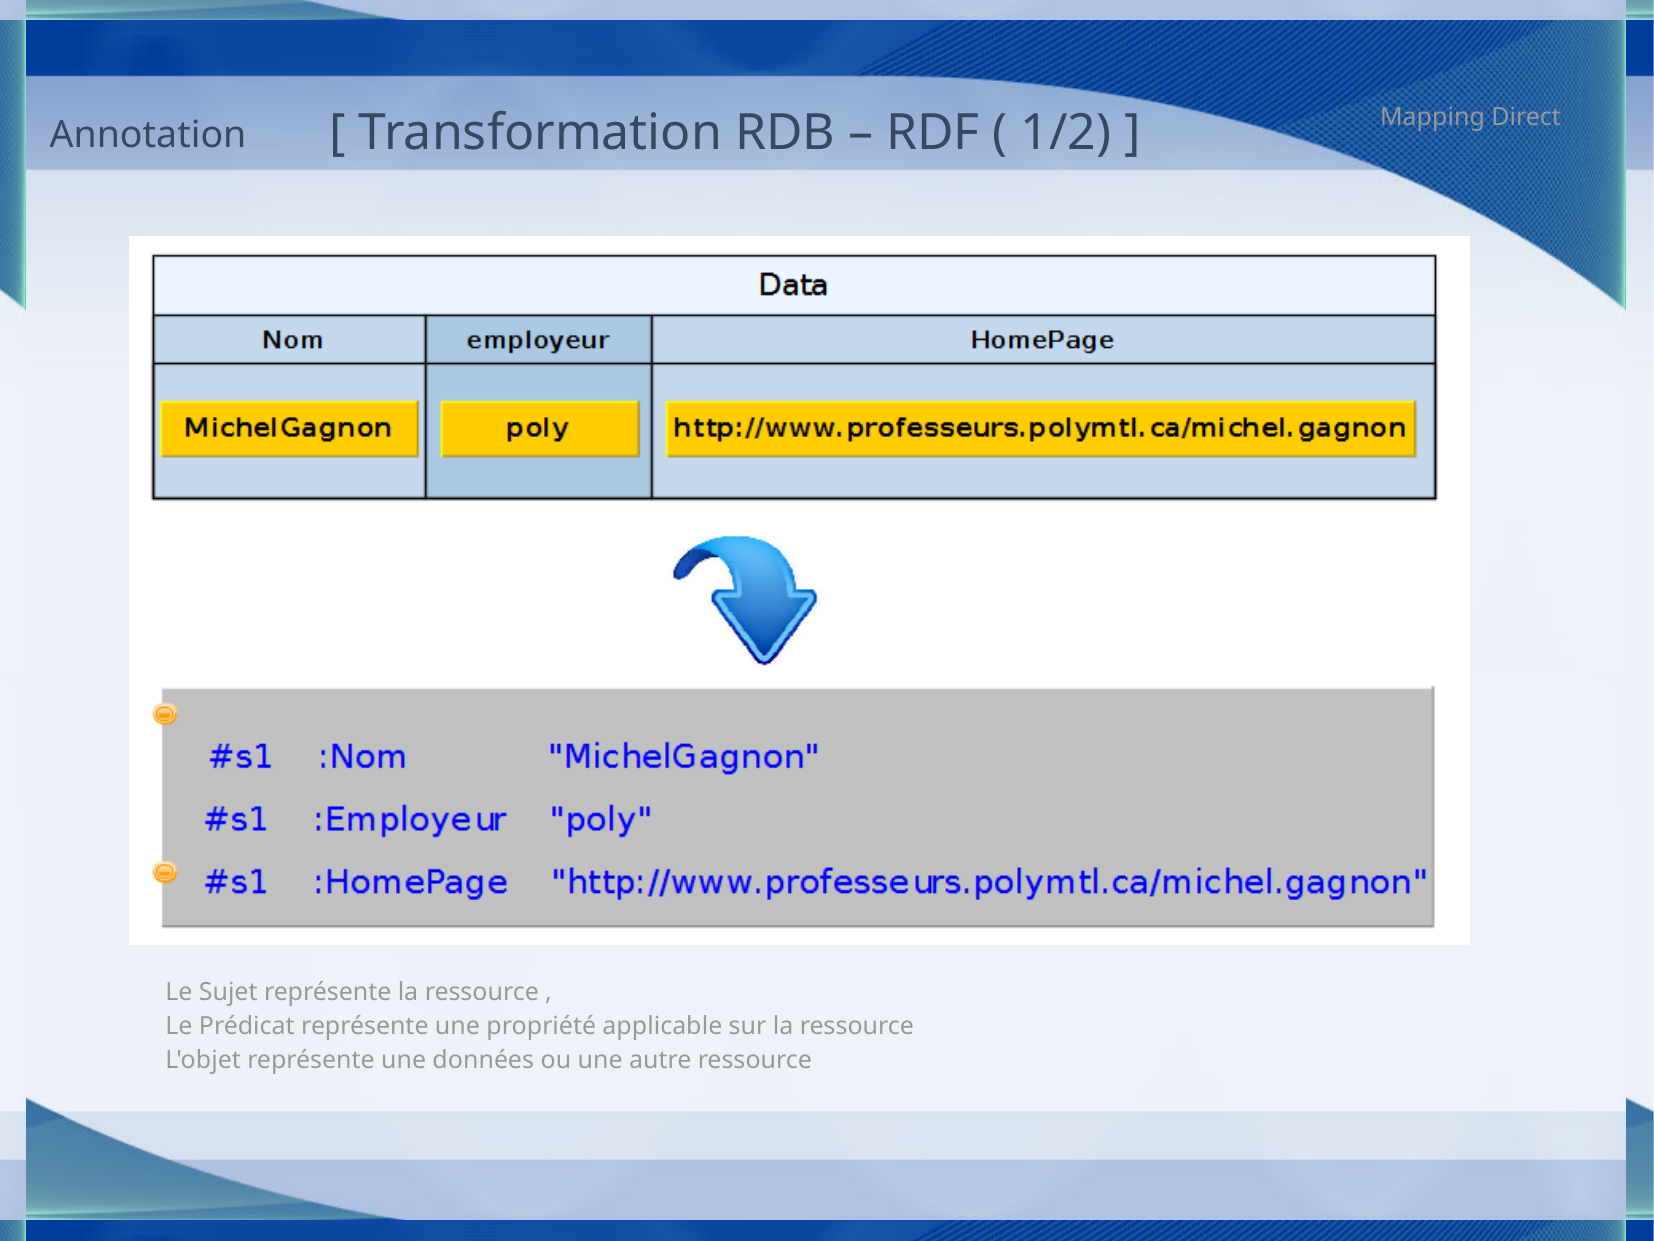

# [ Transformation RDB – RDF ( 1/2) ]
Annotation
Mapping Direct
Le Sujet représente la ressource ,
Le Prédicat représente une propriété applicable sur la ressource
L'objet représente une données ou une autre ressource